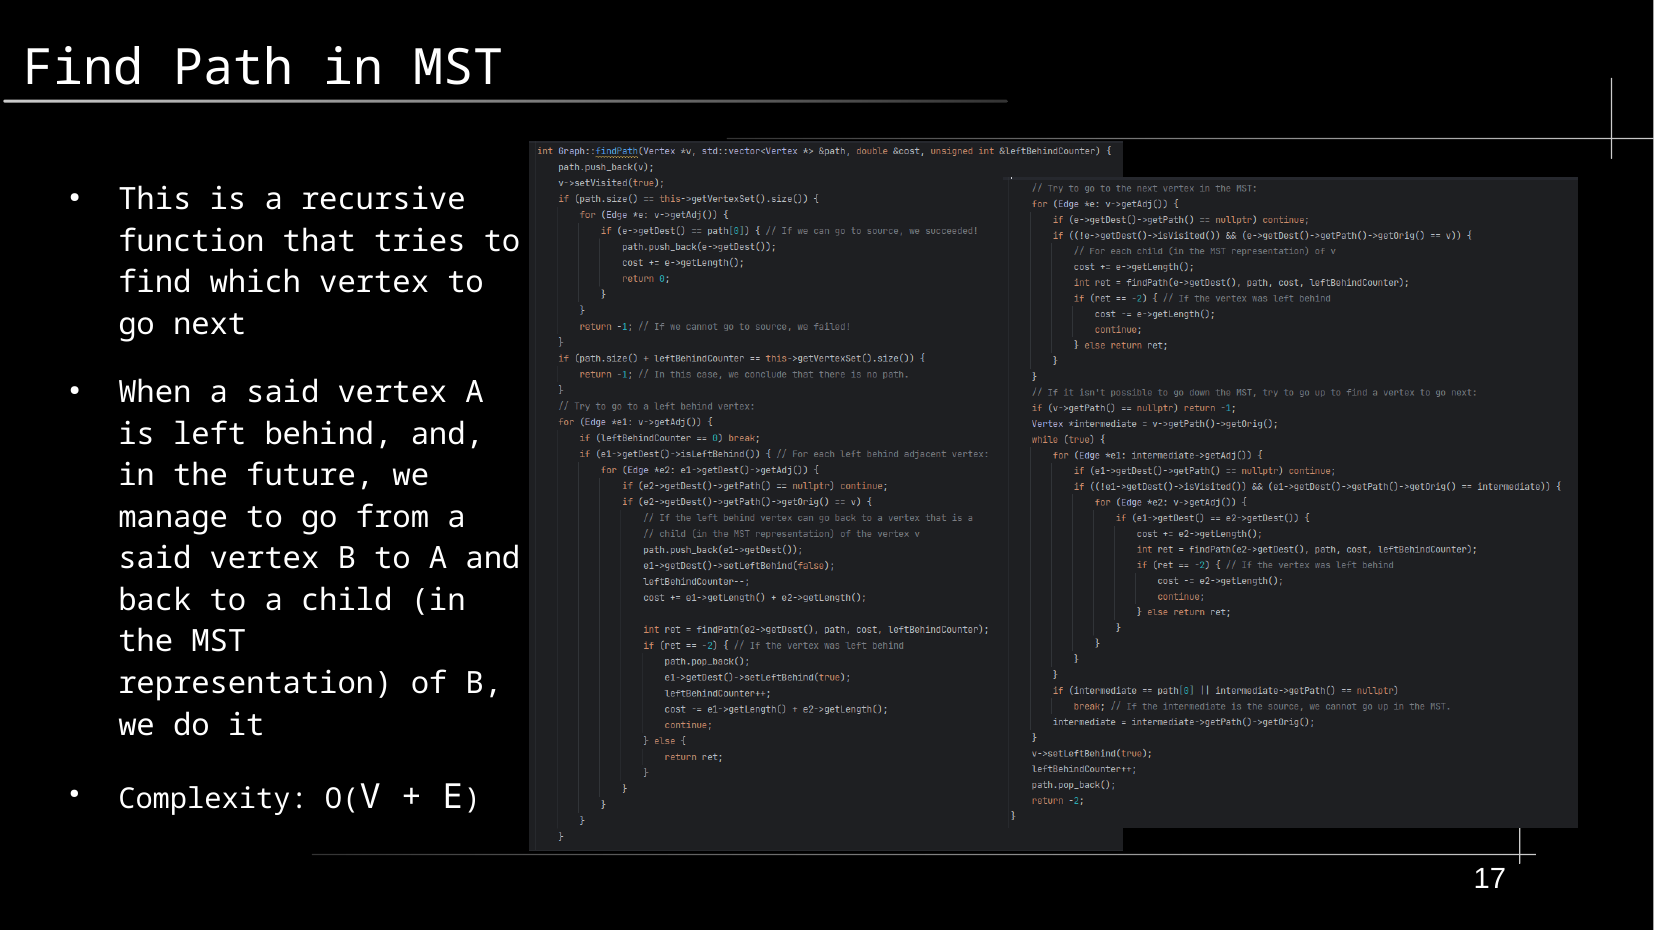

# Find Path in MST
This is a recursive function that tries to find which vertex to go next
When a said vertex A is left behind, and, in the future, we manage to go from a said vertex B to A and back to a child (in the MST representation) of B, we do it
Complexity: O(V + E)
17